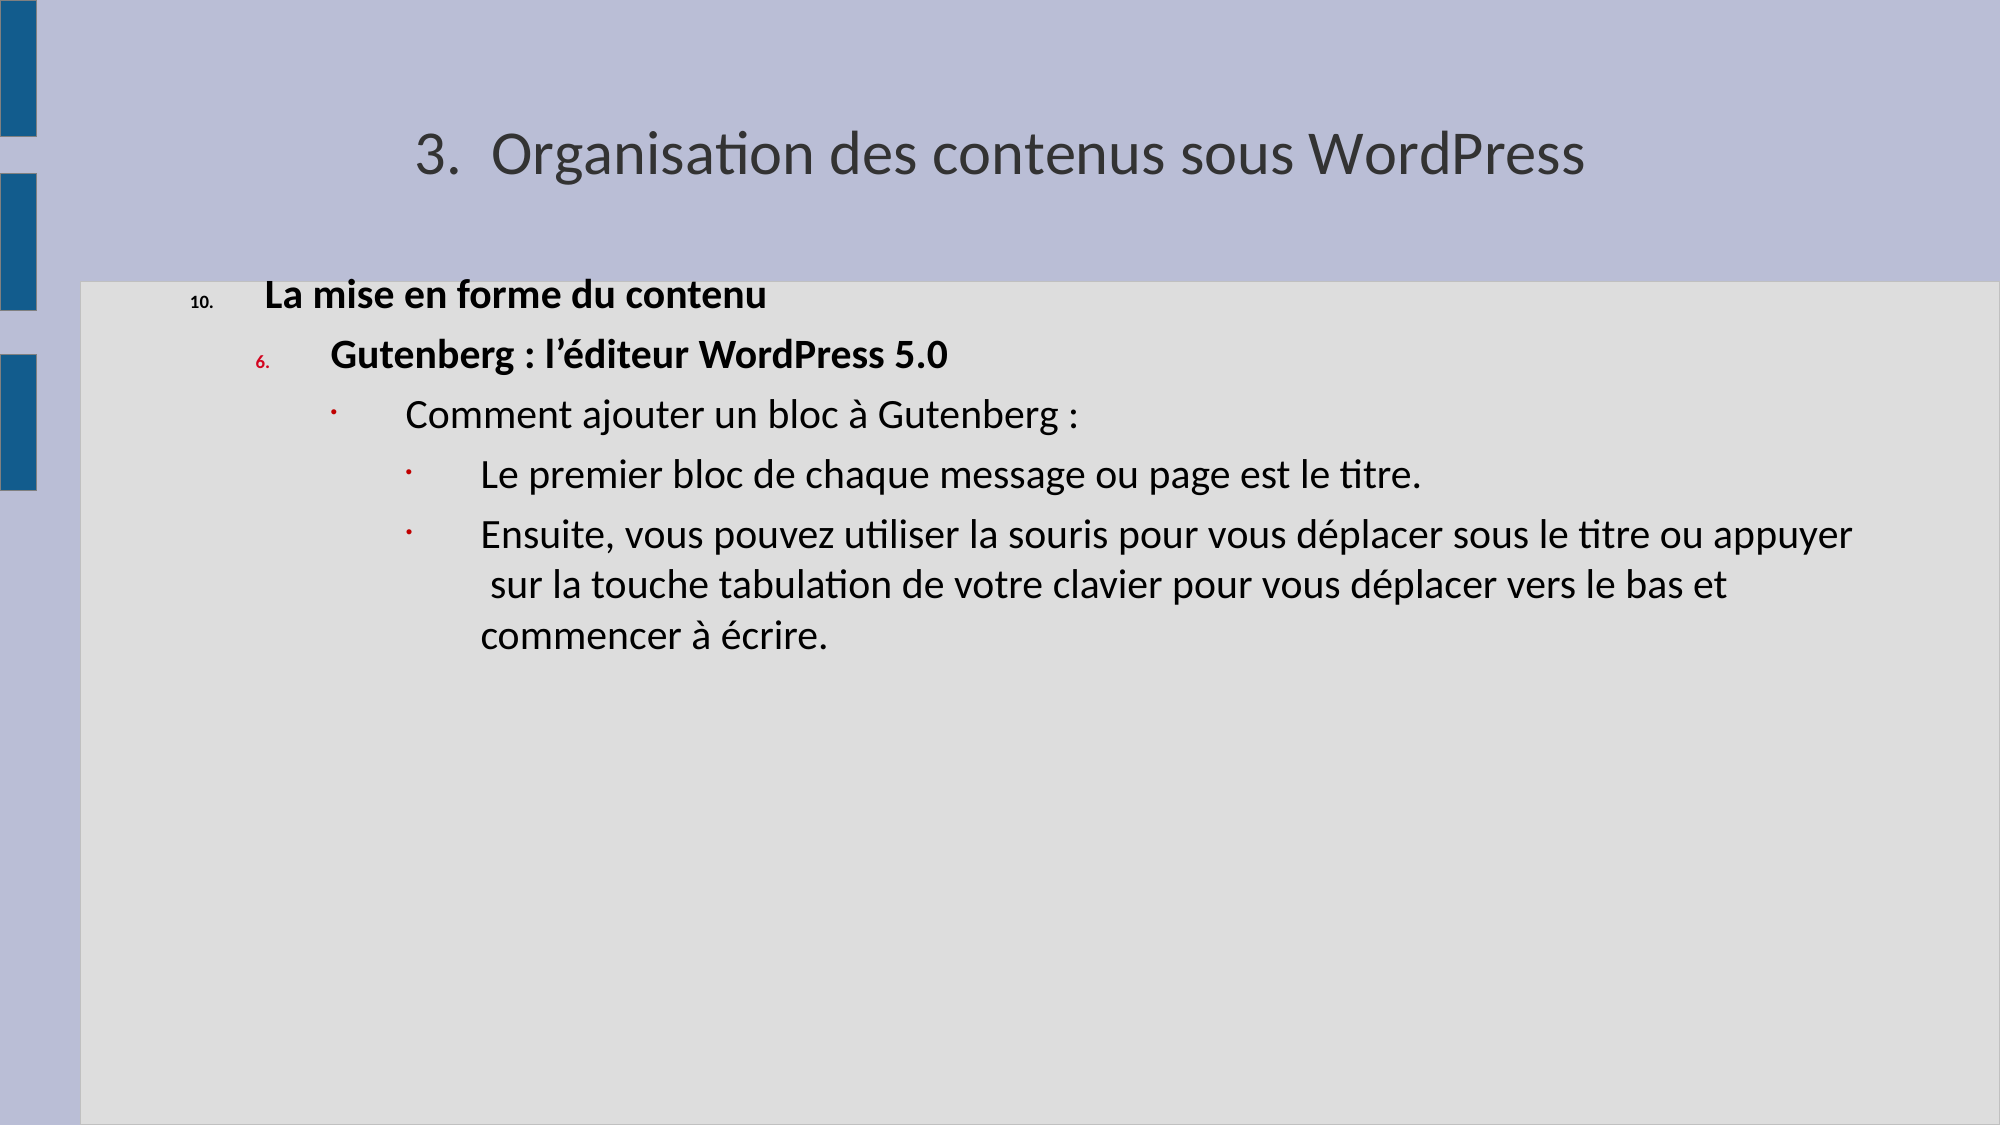

# 3.	Organisation des contenus sous WordPress
La mise en forme du contenu
Gutenberg : l’éditeur WordPress 5.0
Comment ajouter un bloc à Gutenberg :
Le premier bloc de chaque message ou page est le titre.
Ensuite, vous pouvez utiliser la souris pour vous déplacer sous le titre ou appuyer sur la touche tabulation de votre clavier pour vous déplacer vers le bas et commencer à écrire.